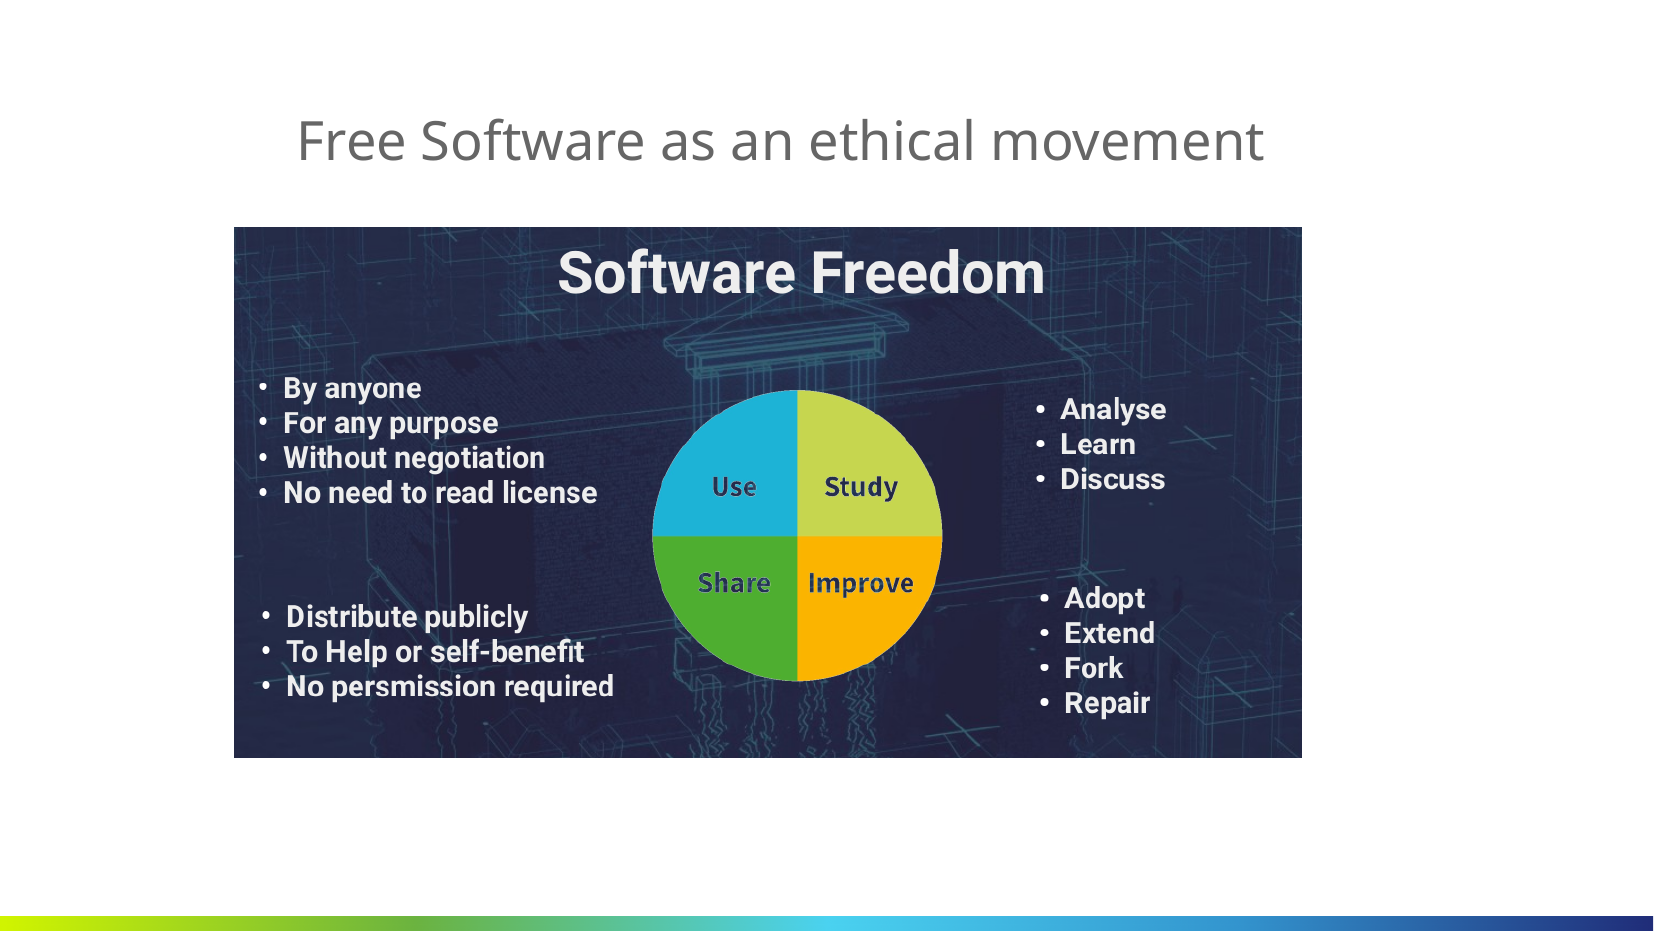

Free Software as an ethical movement
#